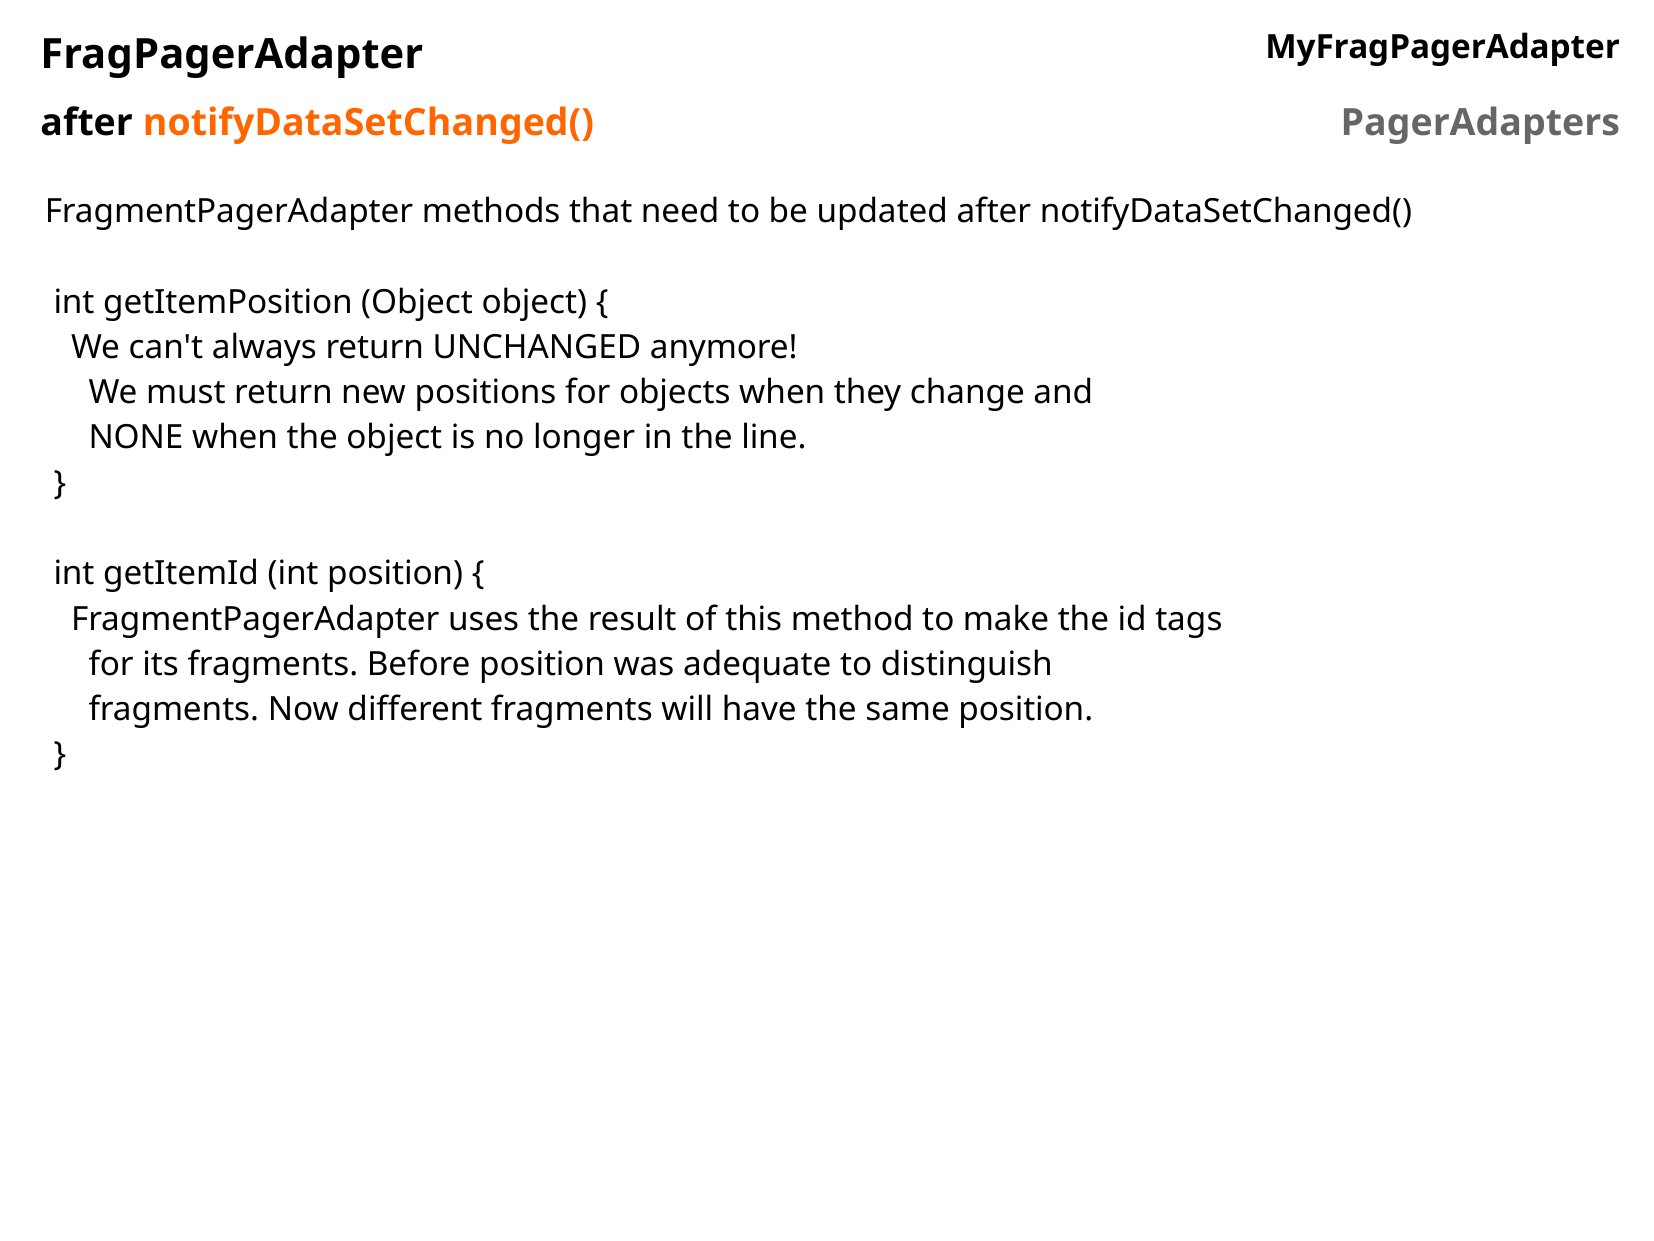

| FragPagerAdapter | MyFragPagerAdapter |
| --- | --- |
| after notifyDataSetChanged() | PagerAdapters |
MyPlainPagerAdapter - activity_main.xml
FragmentPagerAdapter methods that need to be updated after notifyDataSetChanged()
 int getItemPosition (Object object) {
 We can't always return UNCHANGED anymore!
 We must return new positions for objects when they change and
 NONE when the object is no longer in the line.
 }
 int getItemId (int position) {
 FragmentPagerAdapter uses the result of this method to make the id tags
 for its fragments. Before position was adequate to distinguish
 fragments. Now different fragments will have the same position.
 }